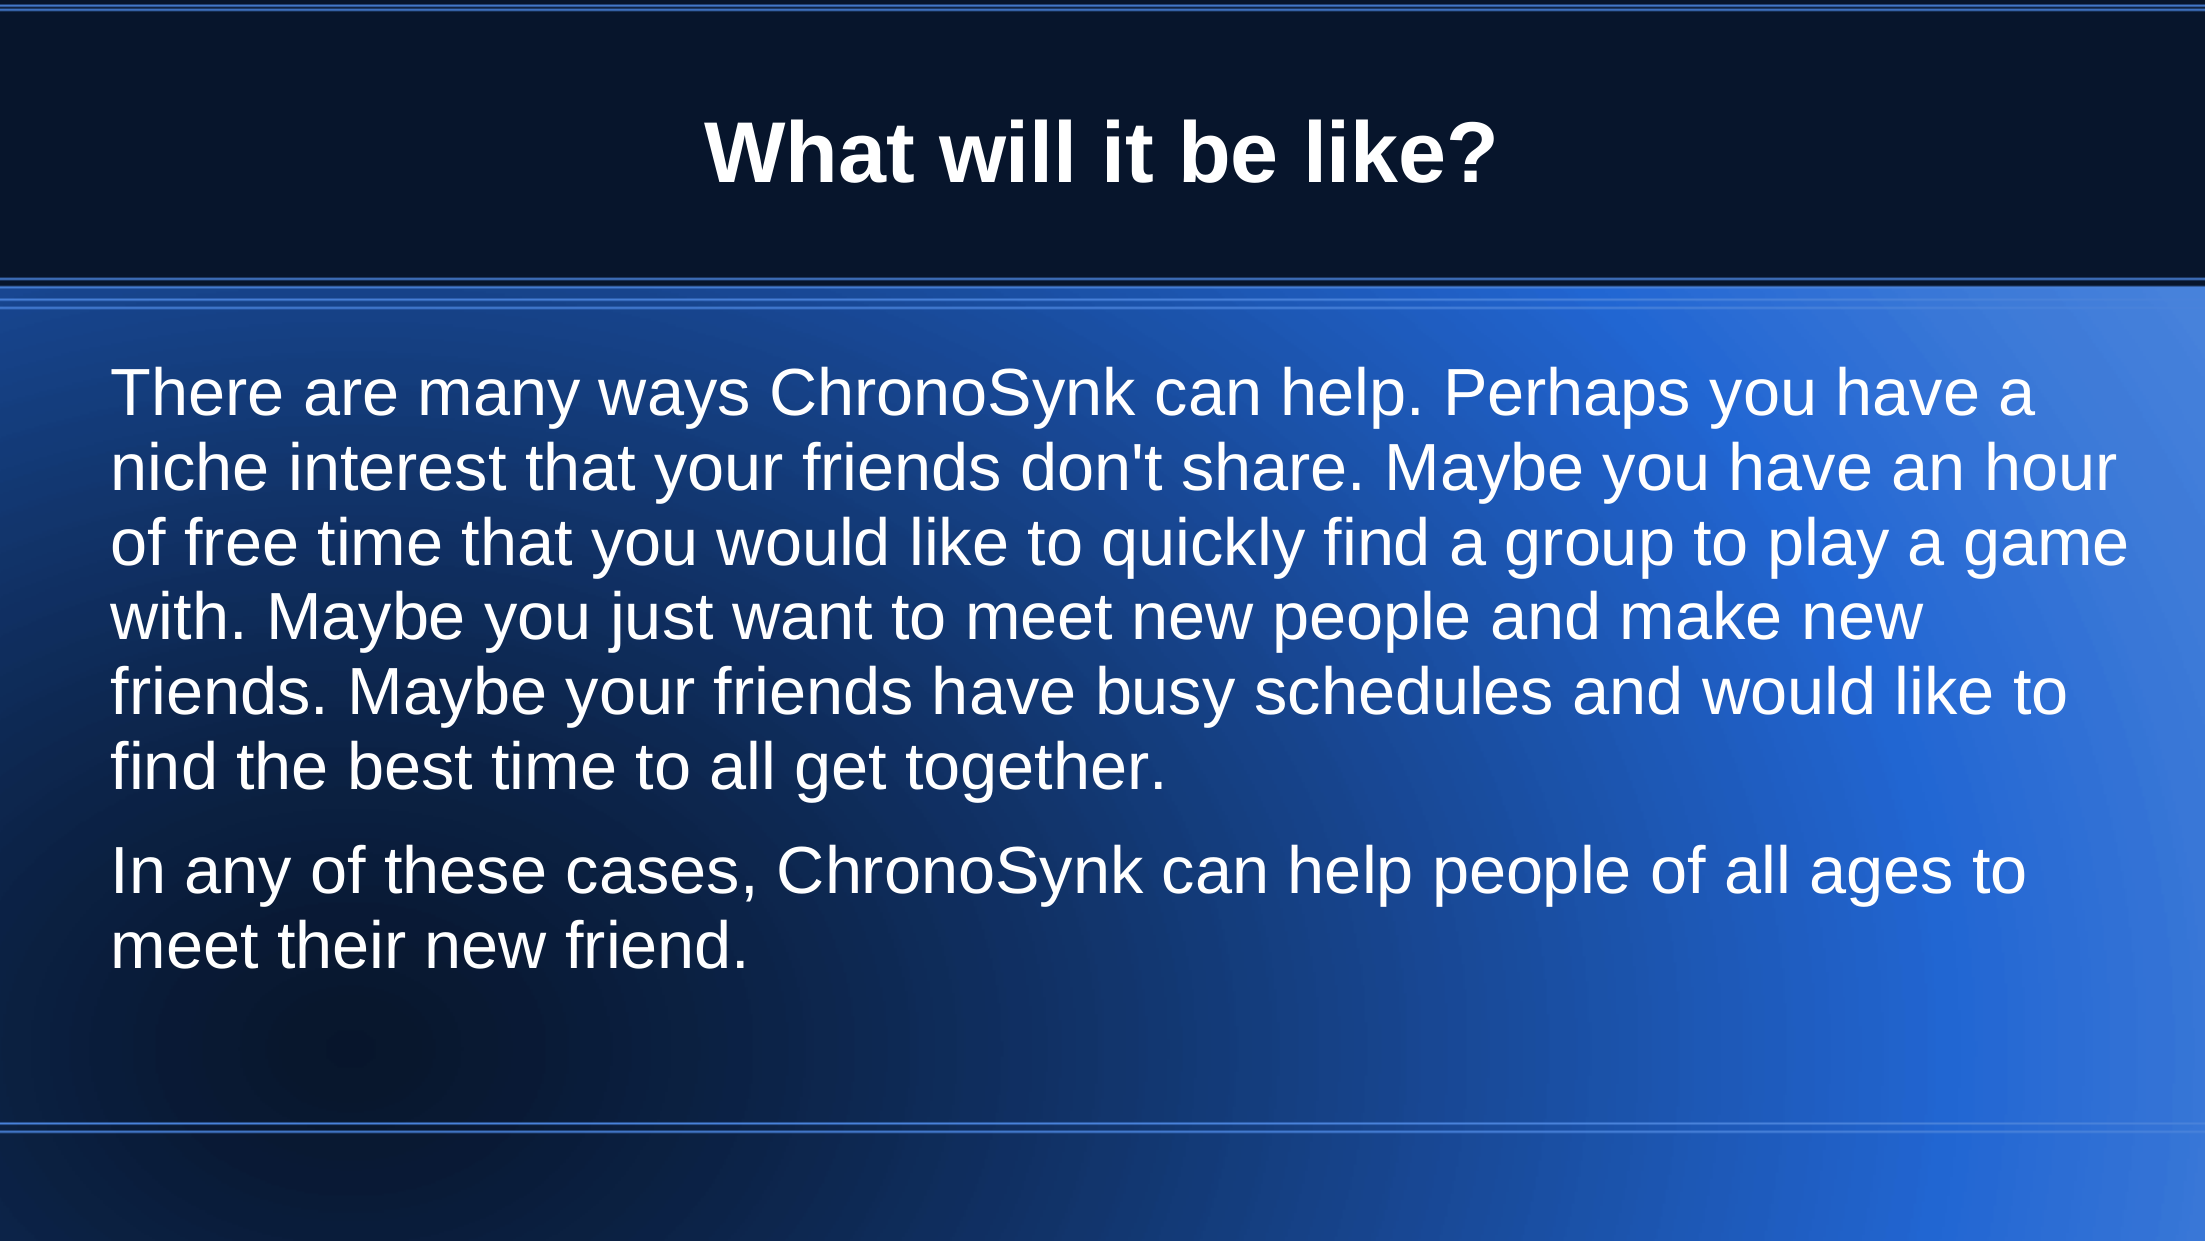

# What will it be like?
There are many ways ChronoSynk can help. Perhaps you have a niche interest that your friends don't share. Maybe you have an hour of free time that you would like to quickly find a group to play a game with. Maybe you just want to meet new people and make new friends. Maybe your friends have busy schedules and would like to find the best time to all get together.
In any of these cases, ChronoSynk can help people of all ages to meet their new friend.